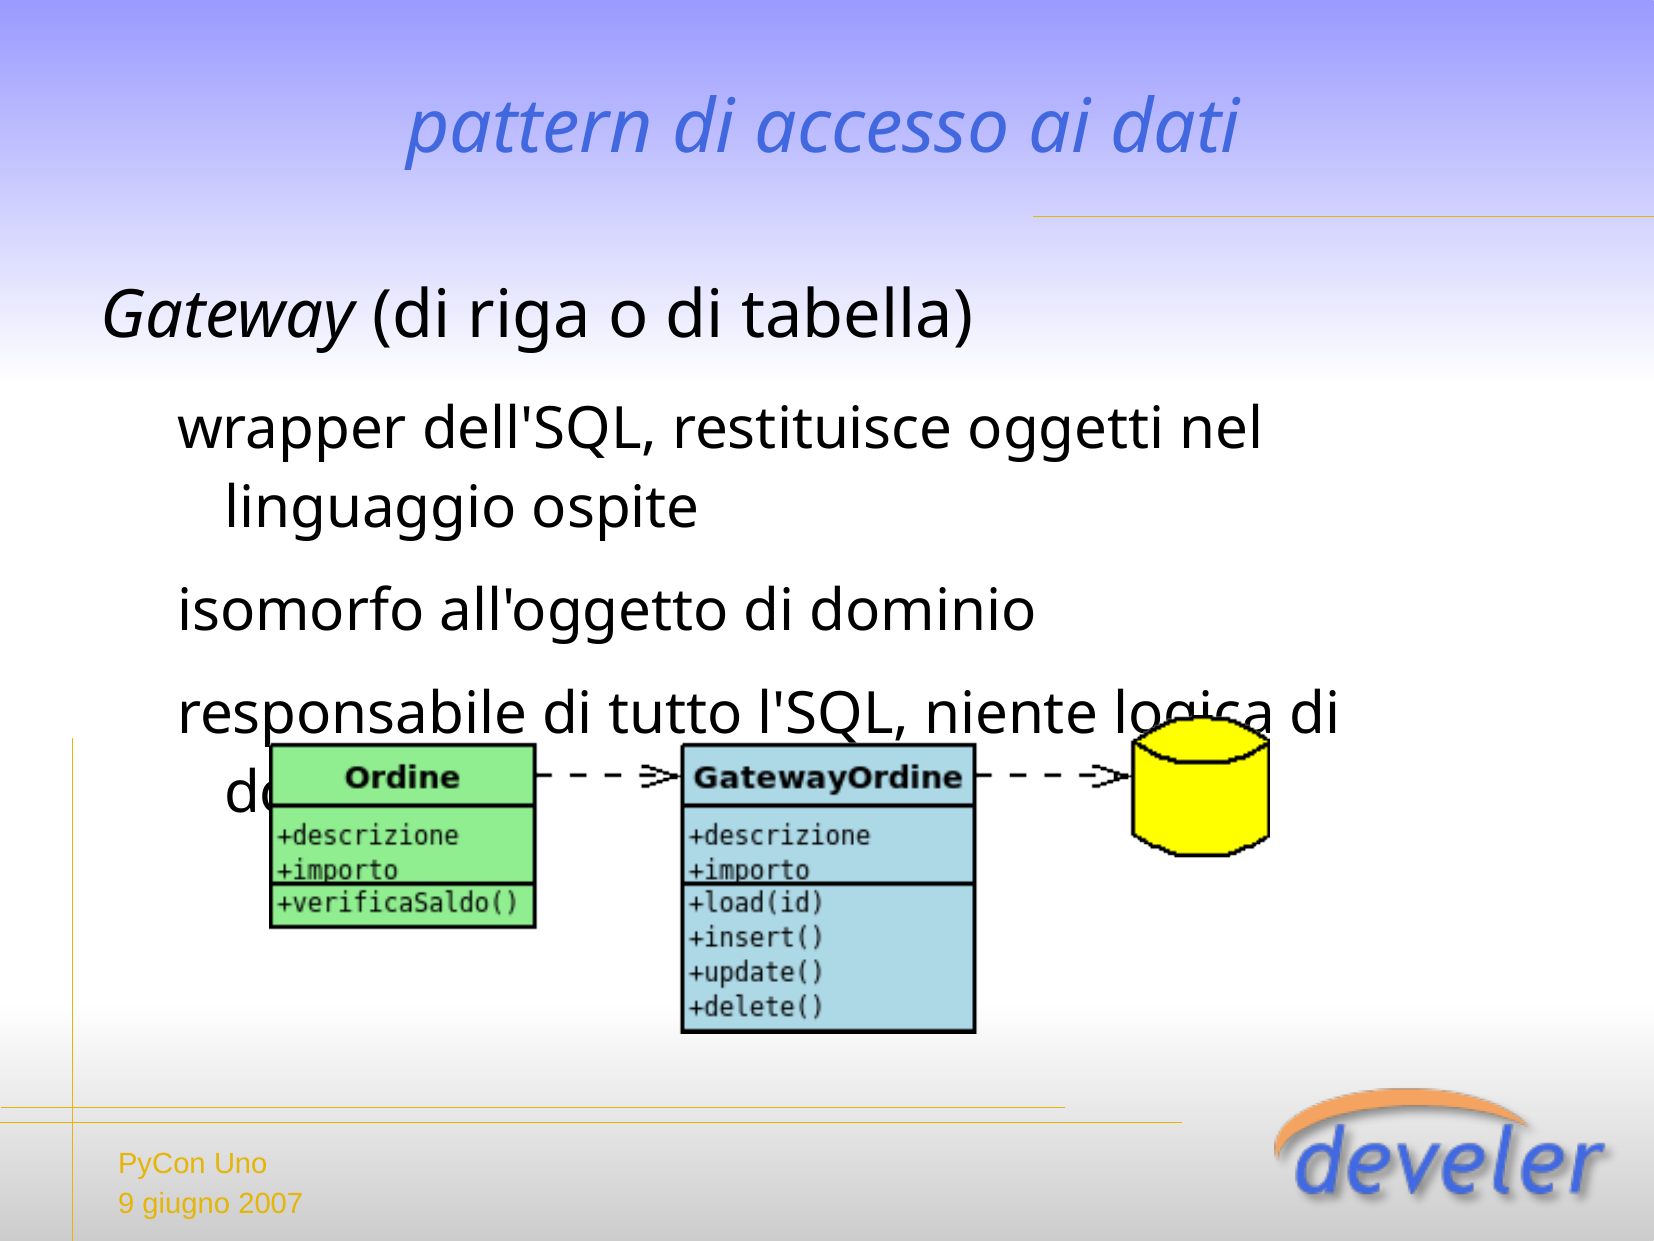

# pattern di accesso ai dati
Gateway (di riga o di tabella)
wrapper dell'SQL, restituisce oggetti nel linguaggio ospite
isomorfo all'oggetto di dominio
responsabile di tutto l'SQL, niente logica di dominio
PyCon Uno
9 giugno 2007